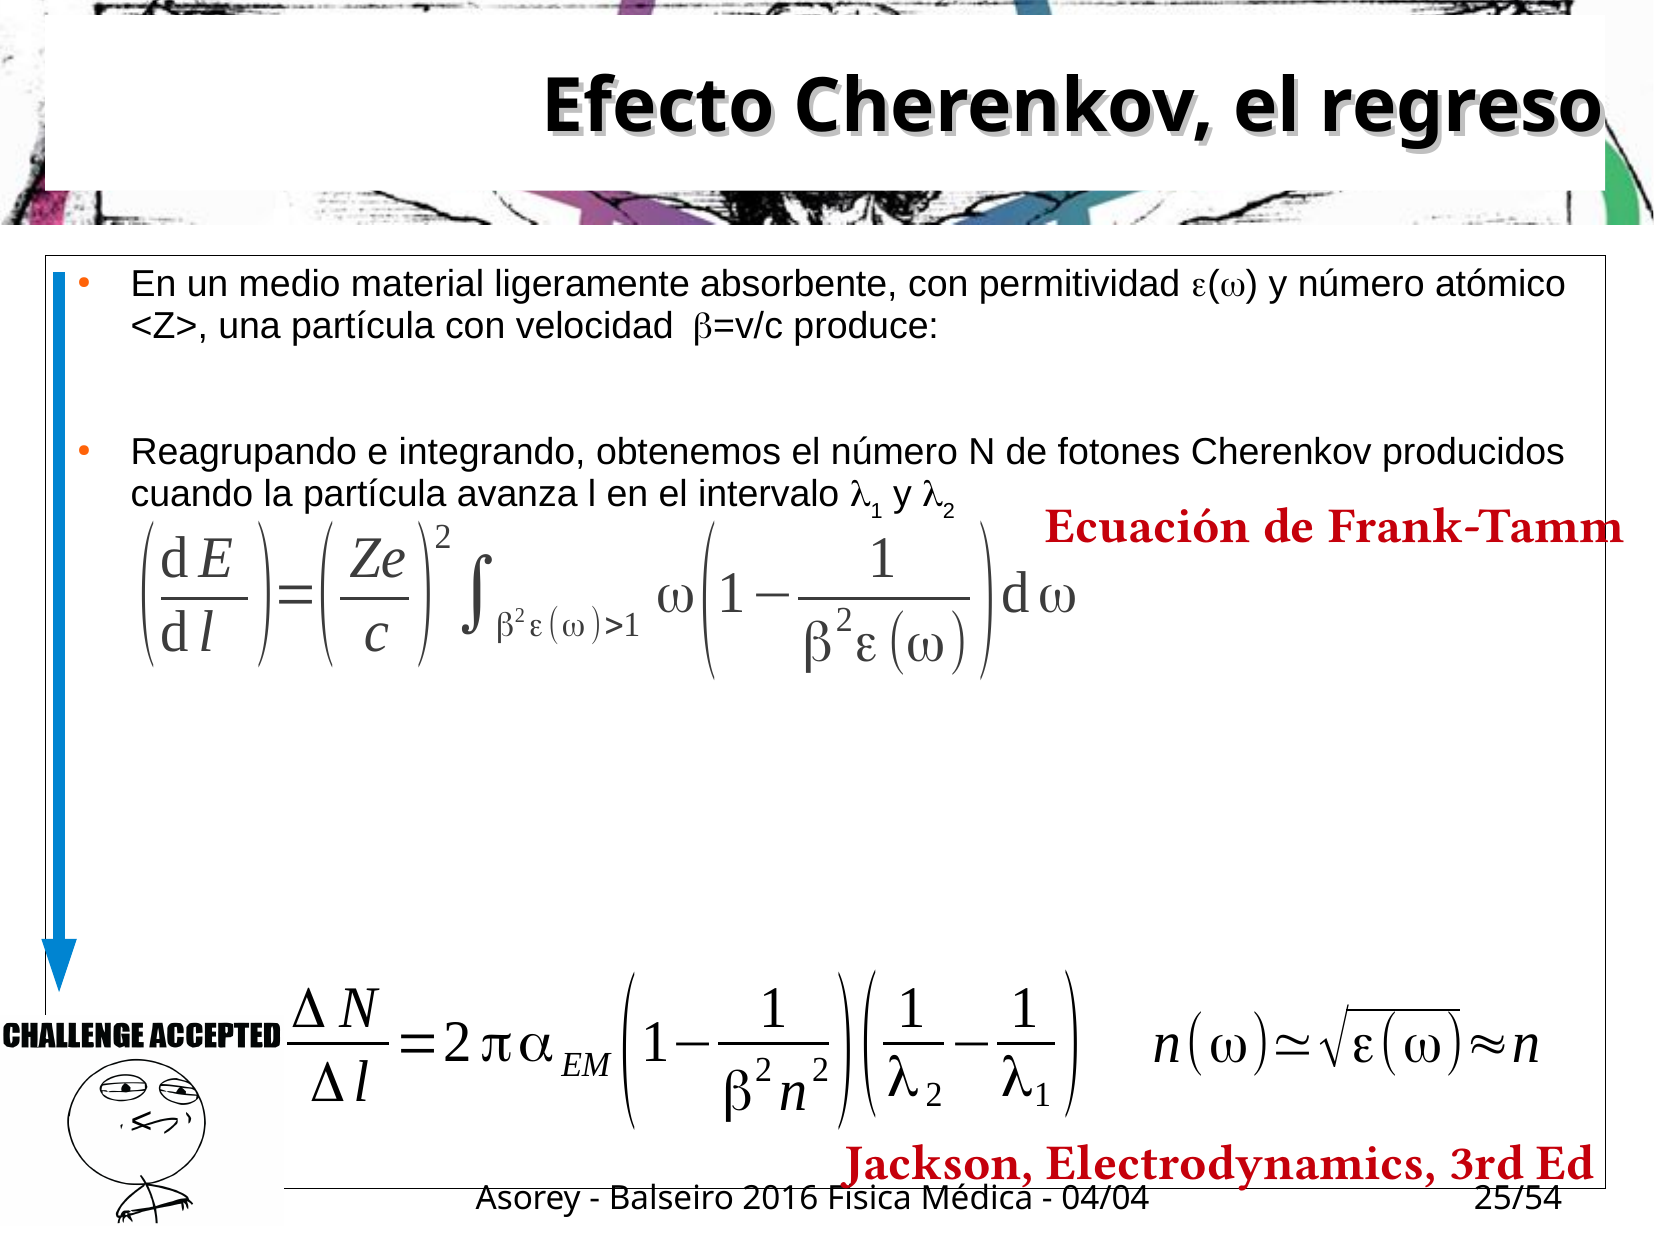

# Efecto Cherenkov, el regreso
En un medio material ligeramente absorbente, con permitividad e(w) y número atómico <Z>, una partícula con velocidad b=v/c produce:
Reagrupando e integrando, obtenemos el número N de fotones Cherenkov producidos cuando la partícula avanza l en el intervalo l1 y l2
Ecuación de Frank-Tamm
<
Jackson, Electrodynamics, 3rd Ed
Oct, 2016
Asorey - Balseiro 2016 Física Médica - 04/04
25